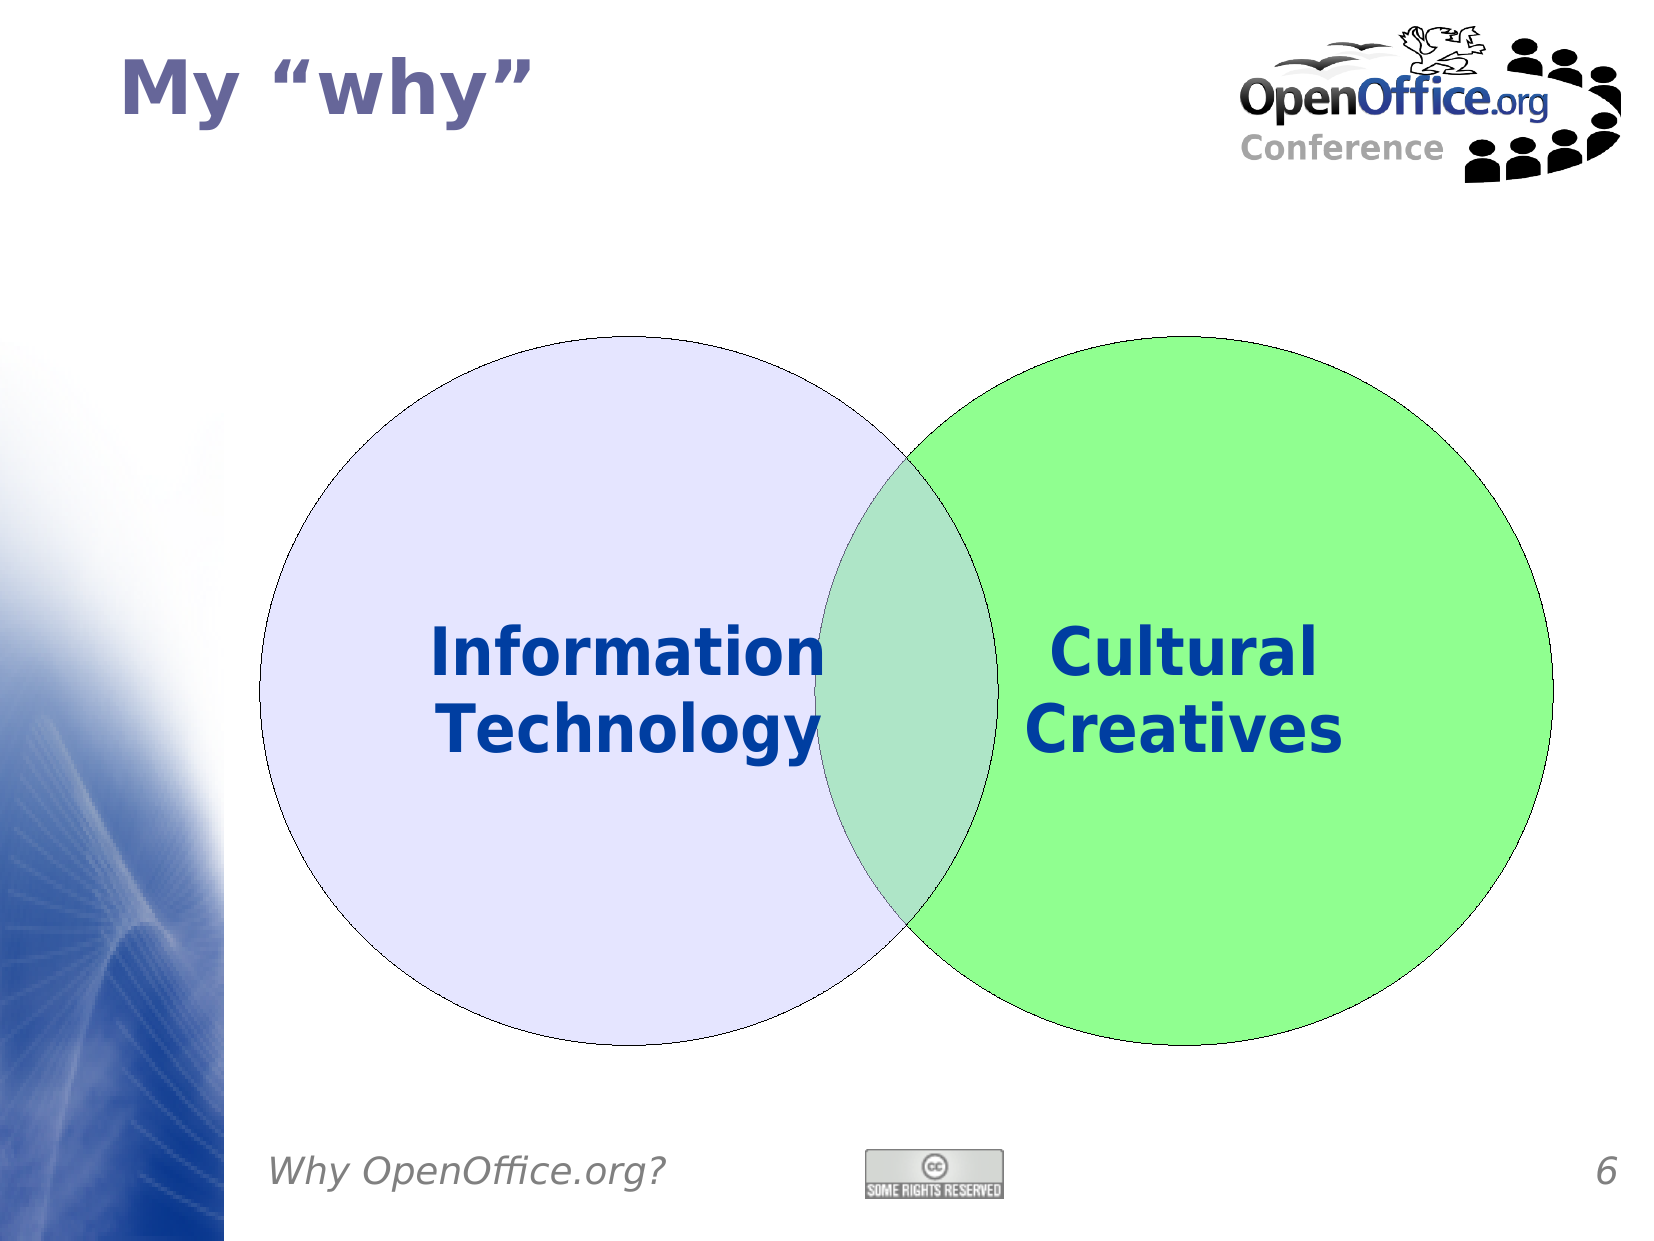

# My “why”
Information
Technology
Cultural
Creatives